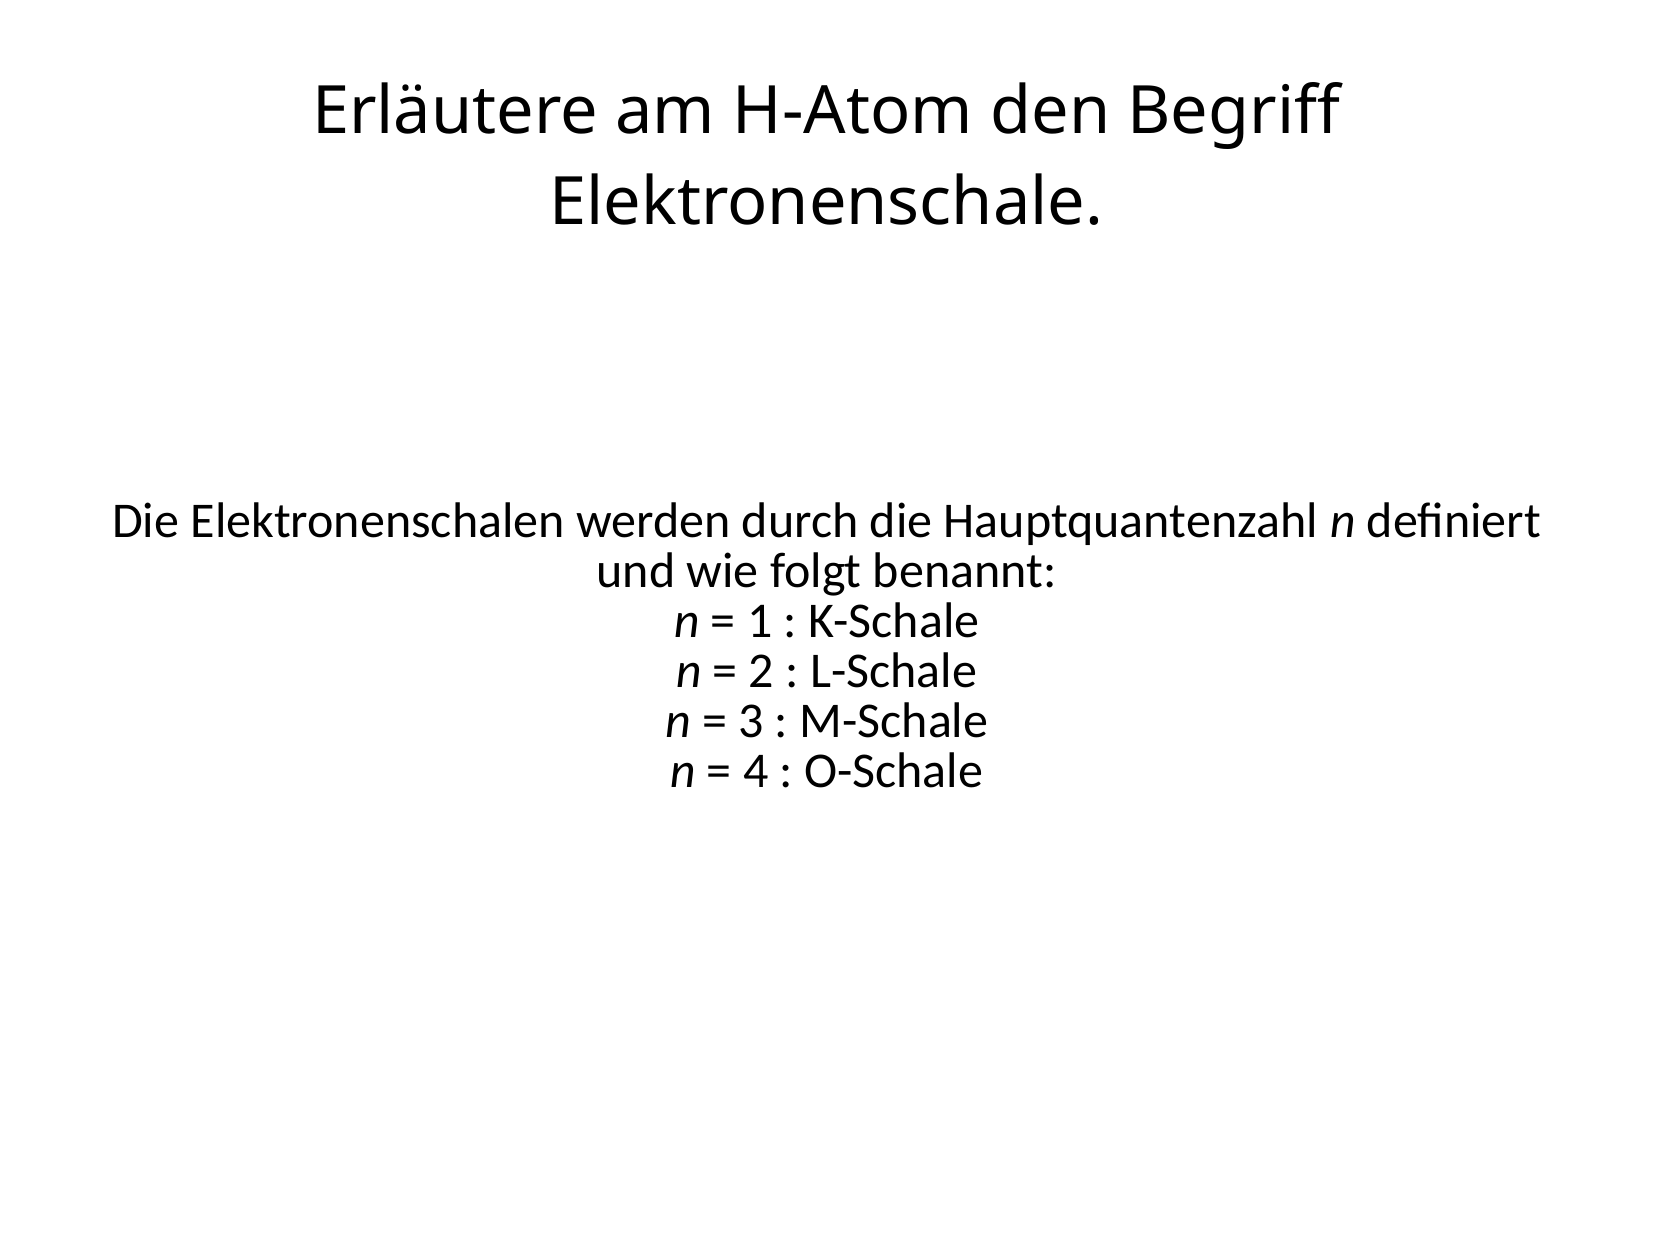

# Erläutere am H-Atom den Begriff Elektronenschale.
Die Elektronenschalen werden durch die Hauptquantenzahl n definiert und wie folgt benannt:
n = 1 : K-Schale
n = 2 : L-Schale
n = 3 : M-Schale
n = 4 : O-Schale